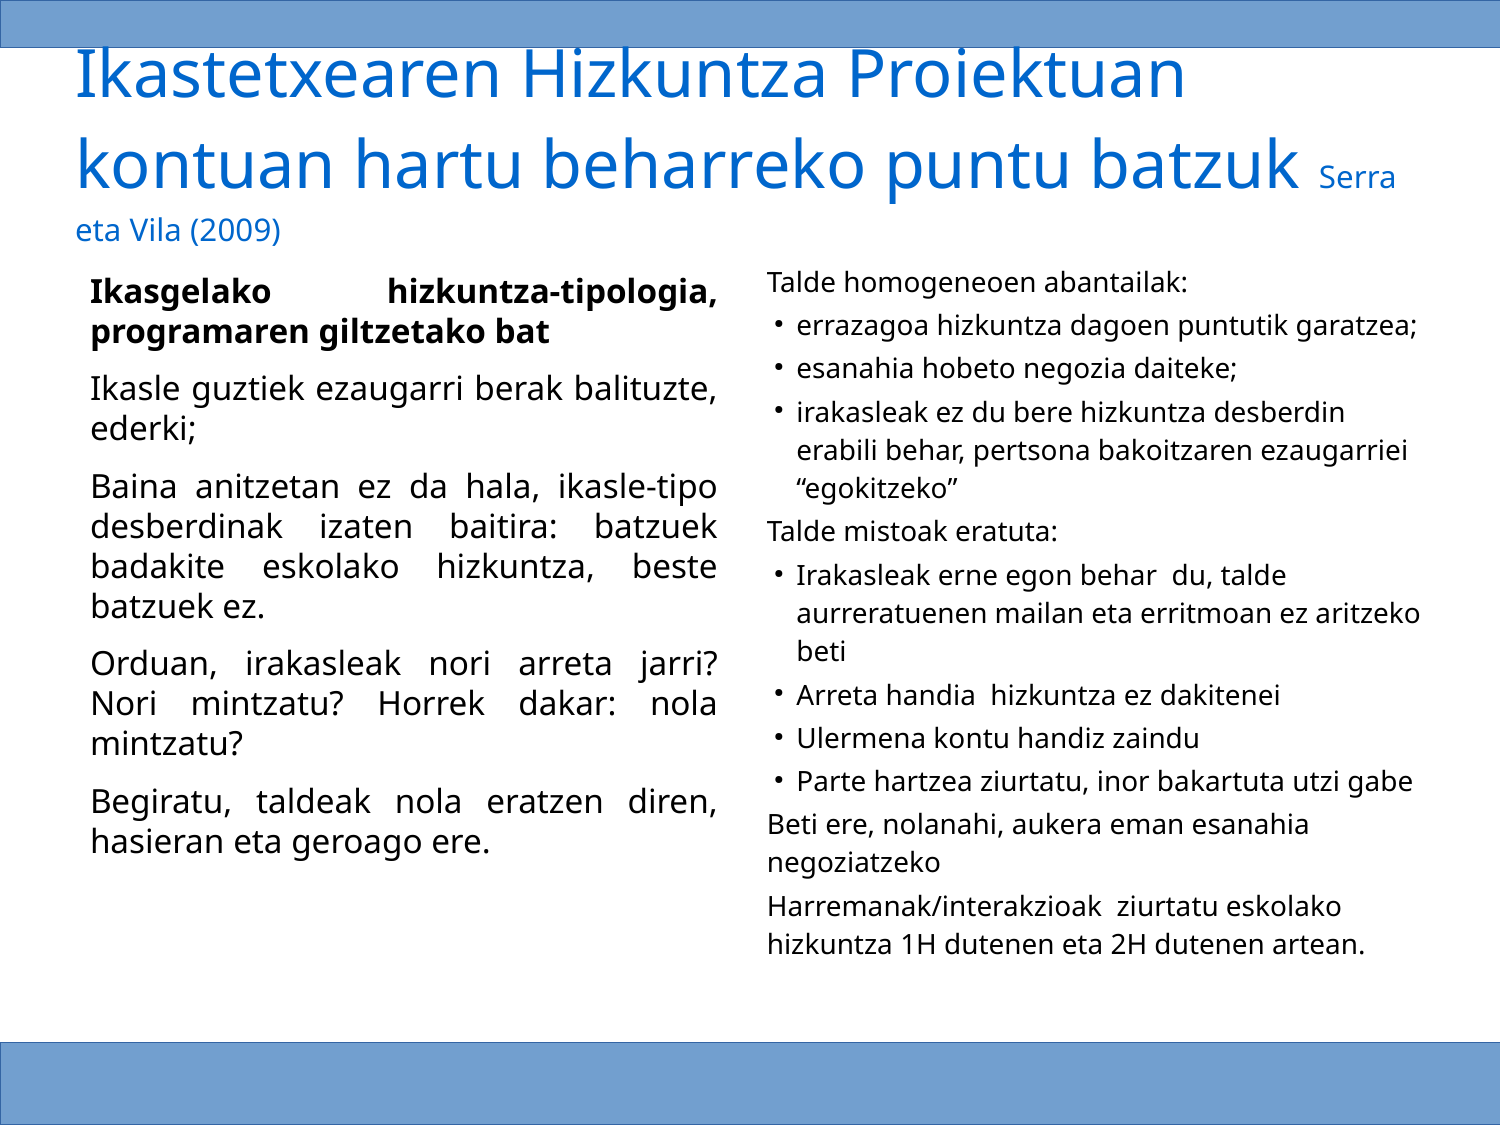

Ikastetxearen Hizkuntza Proiektuan kontuan hartu beharreko puntu batzuk Serra eta Vila (2009)
# Ikasgelako hizkuntza-tipologia, programaren giltzetako bat
Ikasle guztiek ezaugarri berak balituzte, ederki;
Baina anitzetan ez da hala, ikasle-tipo desberdinak izaten baitira: batzuek badakite eskolako hizkuntza, beste batzuek ez.
Orduan, irakasleak nori arreta jarri? Nori mintzatu? Horrek dakar: nola mintzatu?
Begiratu, taldeak nola eratzen diren, hasieran eta geroago ere.
Talde homogeneoen abantailak:
errazagoa hizkuntza dagoen puntutik garatzea;
esanahia hobeto negozia daiteke;
irakasleak ez du bere hizkuntza desberdin erabili behar, pertsona bakoitzaren ezaugarriei “egokitzeko”
Talde mistoak eratuta:
Irakasleak erne egon behar du, talde aurreratuenen mailan eta erritmoan ez aritzeko beti
Arreta handia hizkuntza ez dakitenei
Ulermena kontu handiz zaindu
Parte hartzea ziurtatu, inor bakartuta utzi gabe
Beti ere, nolanahi, aukera eman esanahia negoziatzeko
Harremanak/interakzioak ziurtatu eskolako hizkuntza 1H dutenen eta 2H dutenen artean.